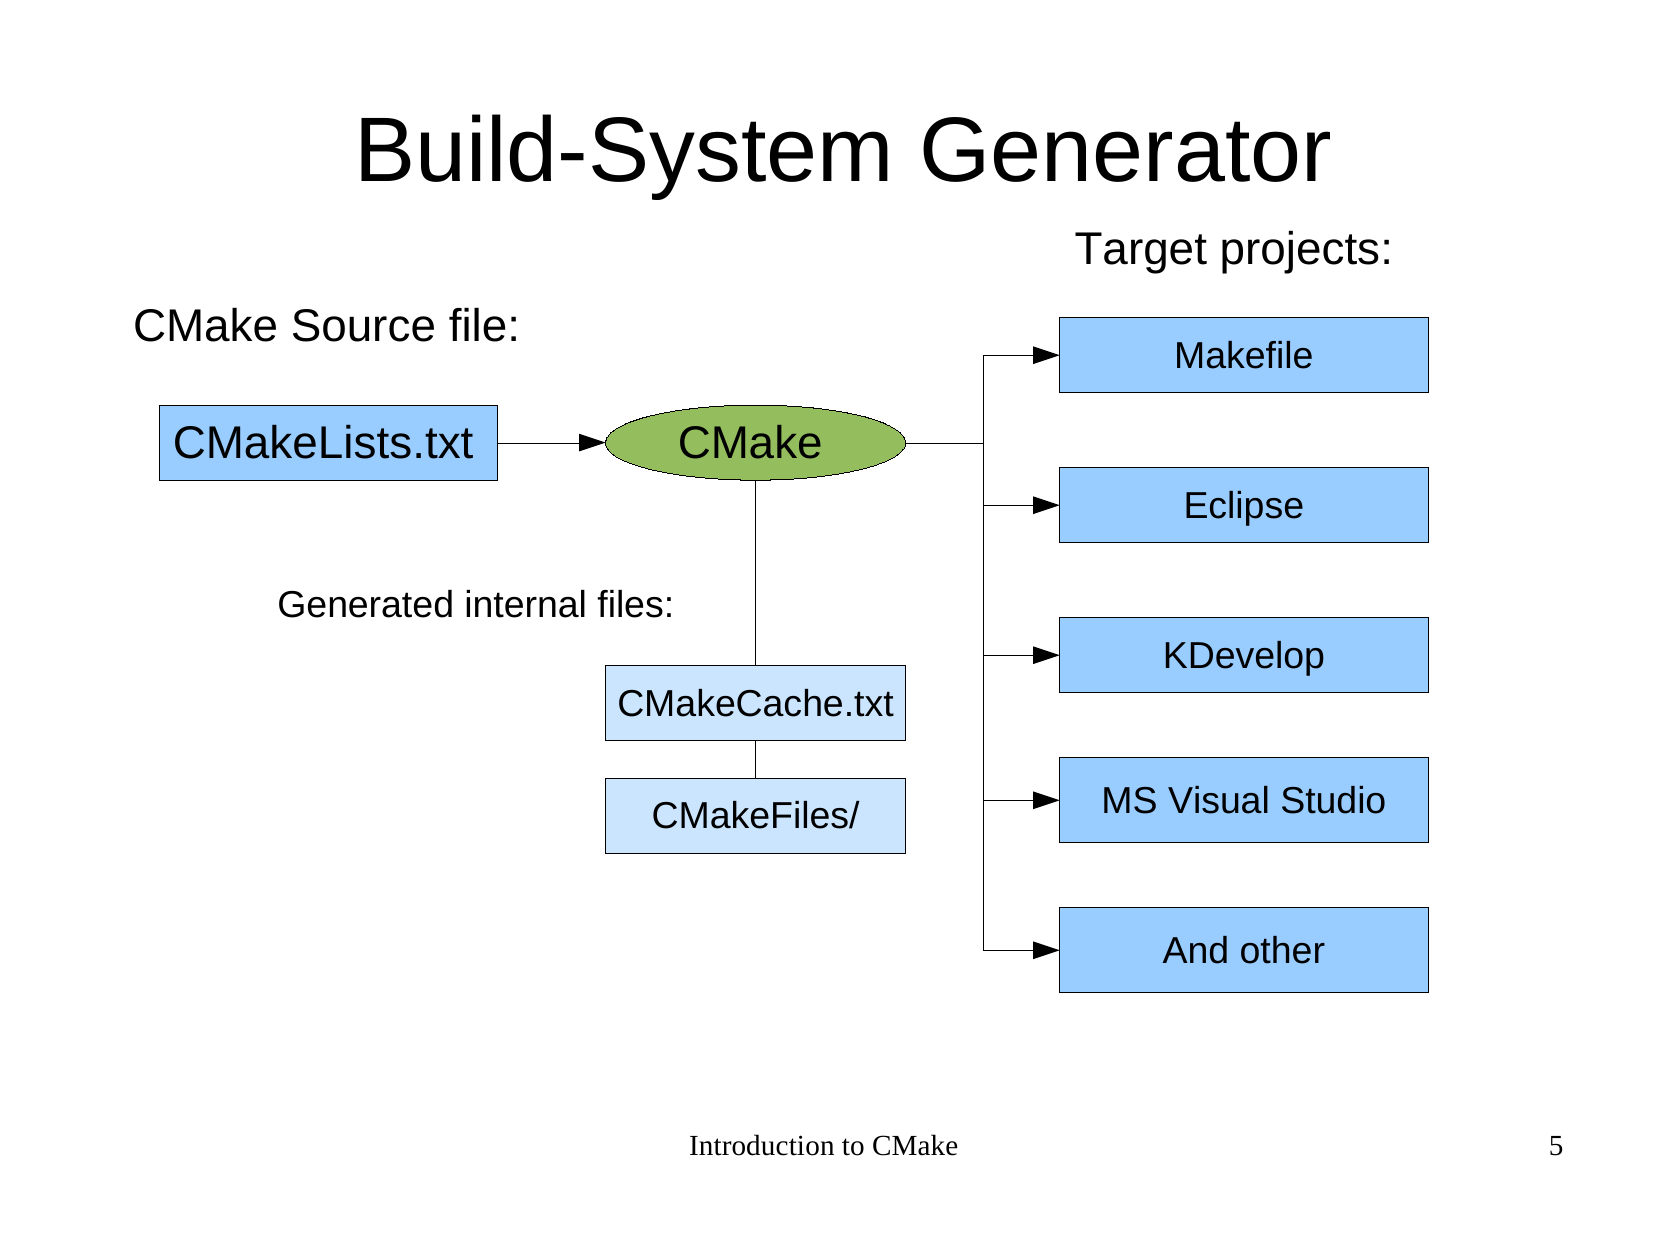

# Build-System Generator
Target projects:
CMake Source file:
Makefile
CMakeLists.txt
CMakeLists.txt
CMakeLists.txt
CMake
Eclipse
Generated internal files:
KDevelop
CMakeCache.txt
MS Visual Studio
CMakeFiles/
And other
Introduction to CMake
5